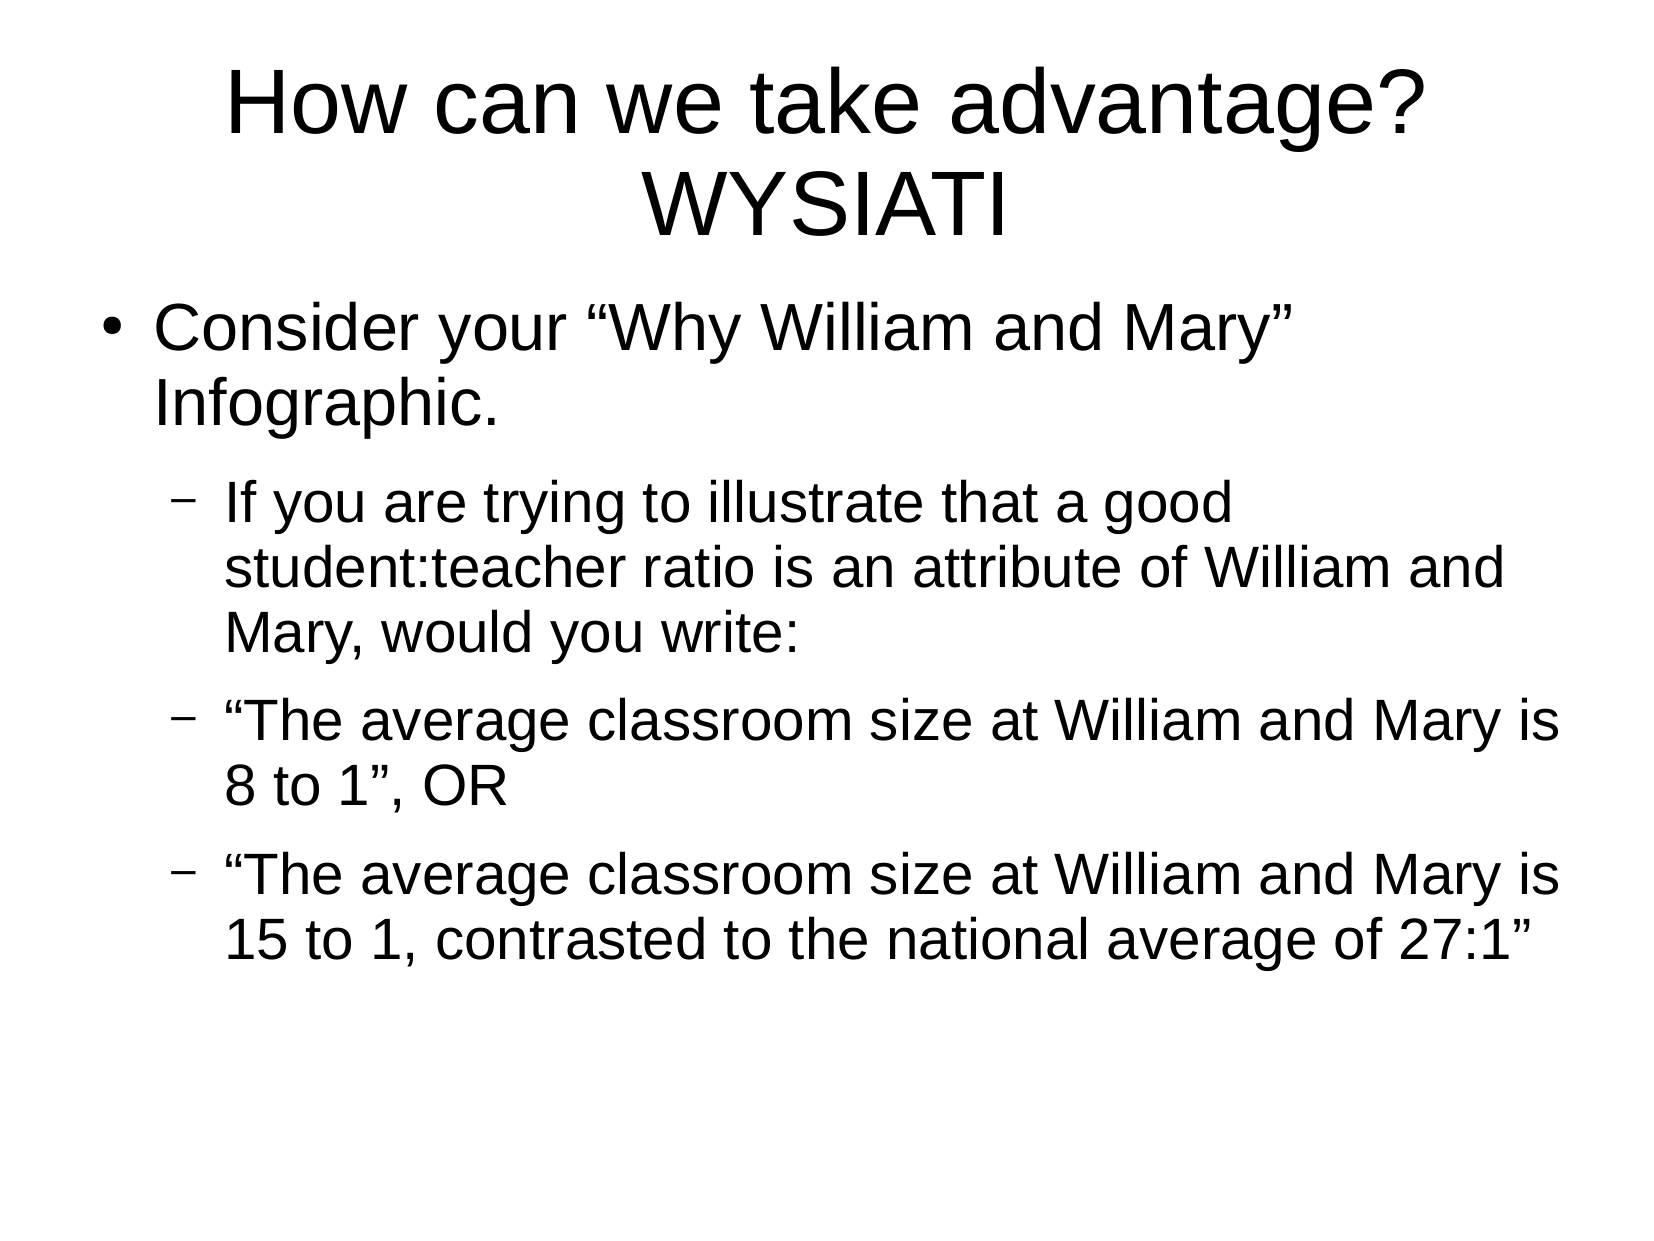

# How can we take advantage? WYSIATI
Consider your “Why William and Mary” Infographic.
If you are trying to illustrate that a good student:teacher ratio is an attribute of William and Mary, would you write:
“The average classroom size at William and Mary is 8 to 1”, OR
“The average classroom size at William and Mary is 15 to 1, contrasted to the national average of 27:1”